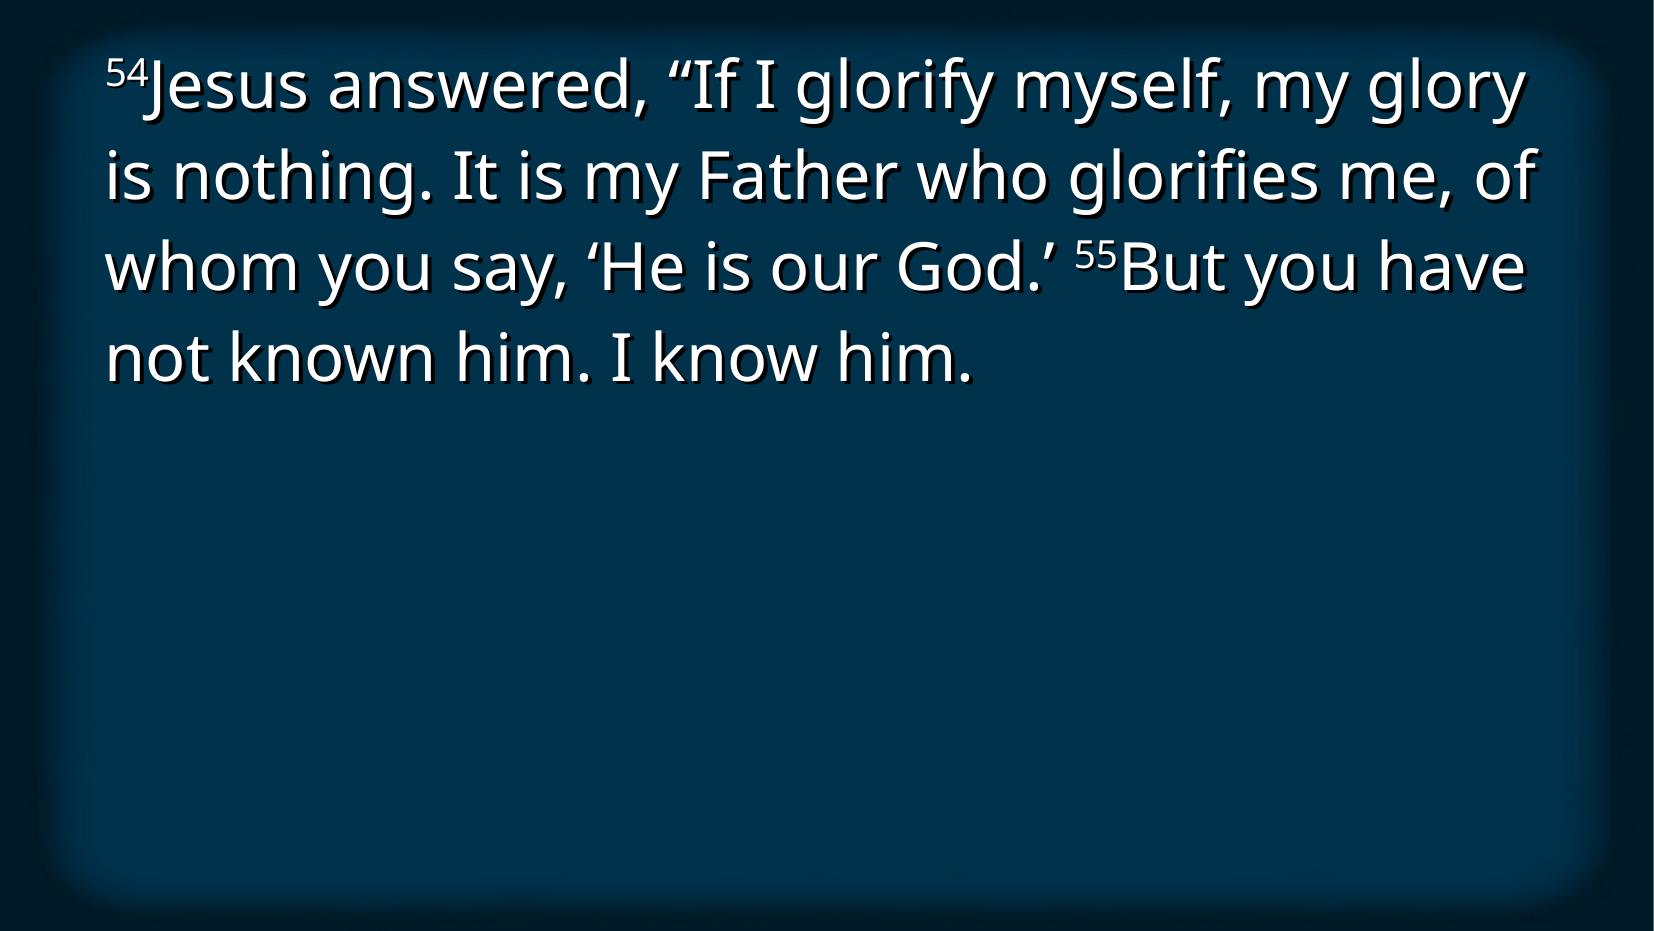

54Jesus answered, “If I glorify myself, my glory is nothing. It is my Father who glorifies me, of whom you say, ‘He is our God.’ 55But you have not known him. I know him.